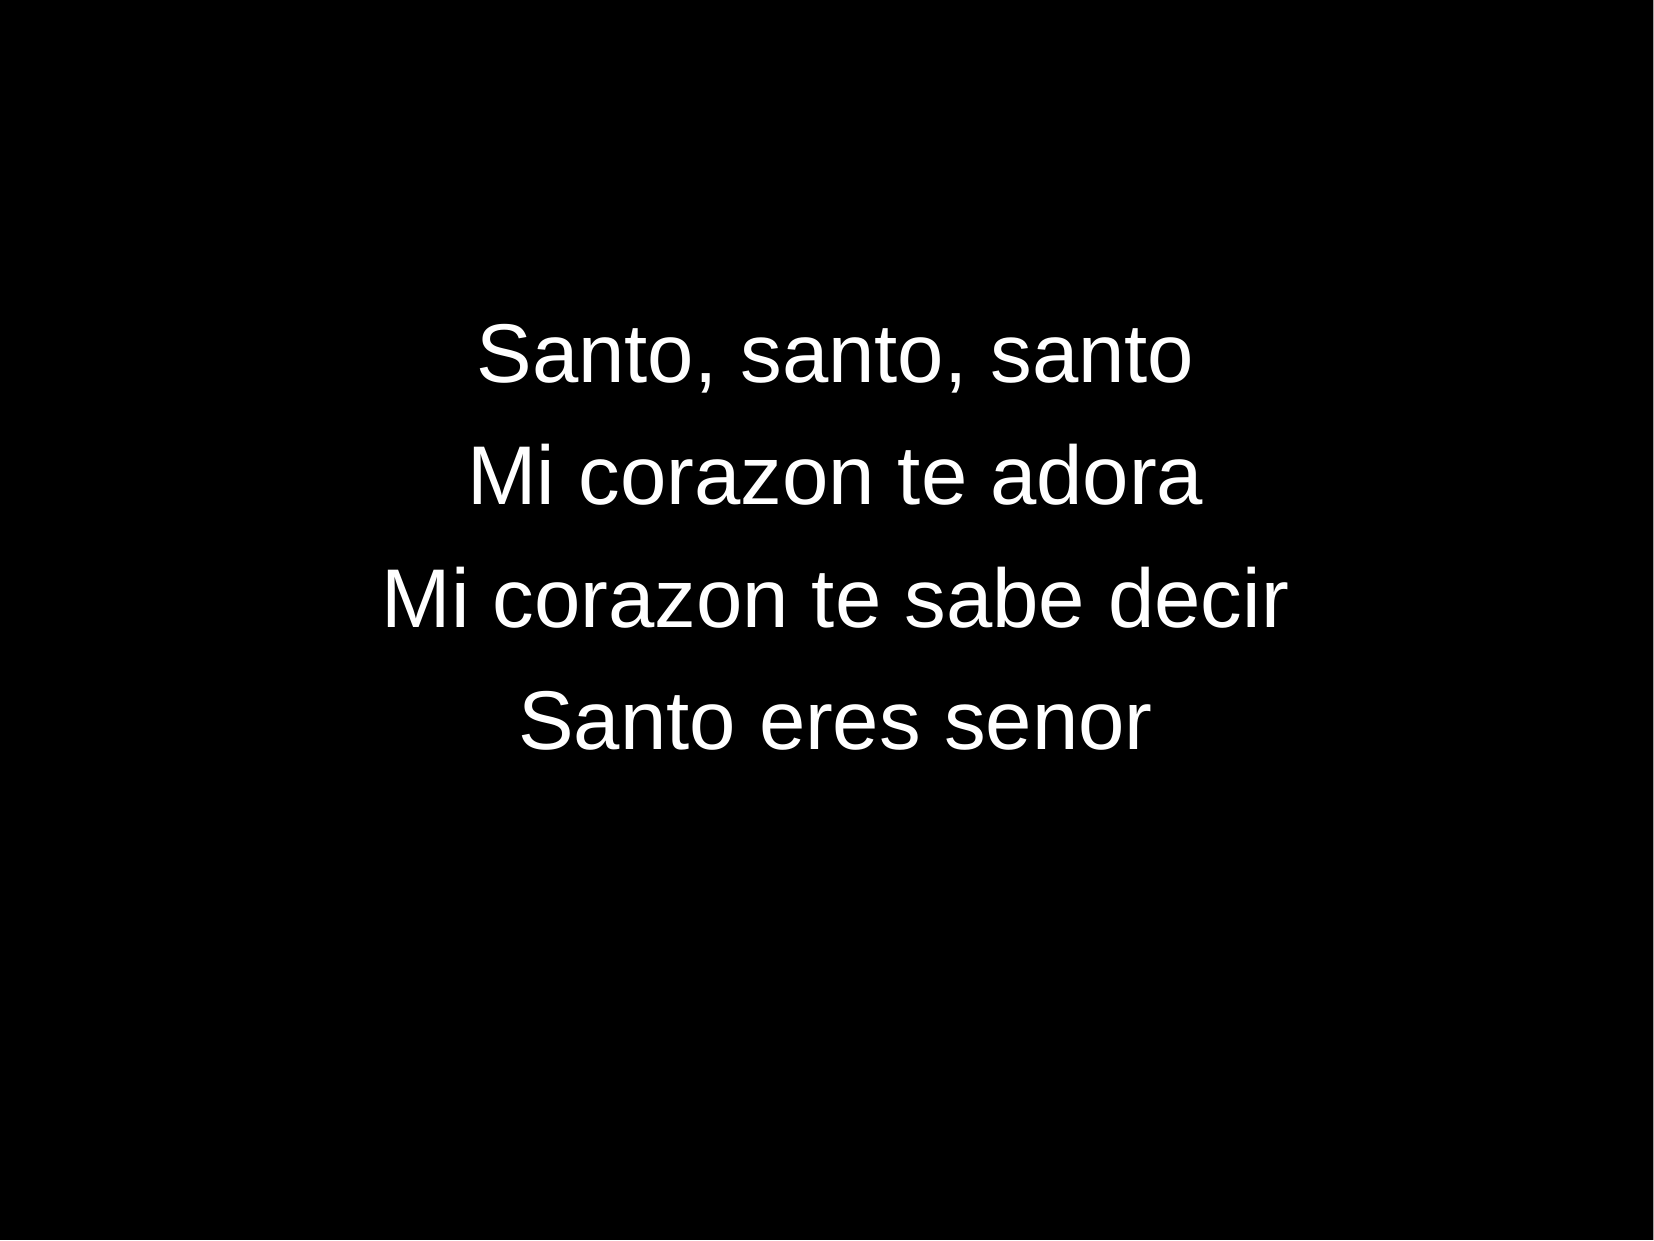

#
Santo, santo, santo
Mi corazon te adora
Mi corazon te sabe decir
Santo eres senor